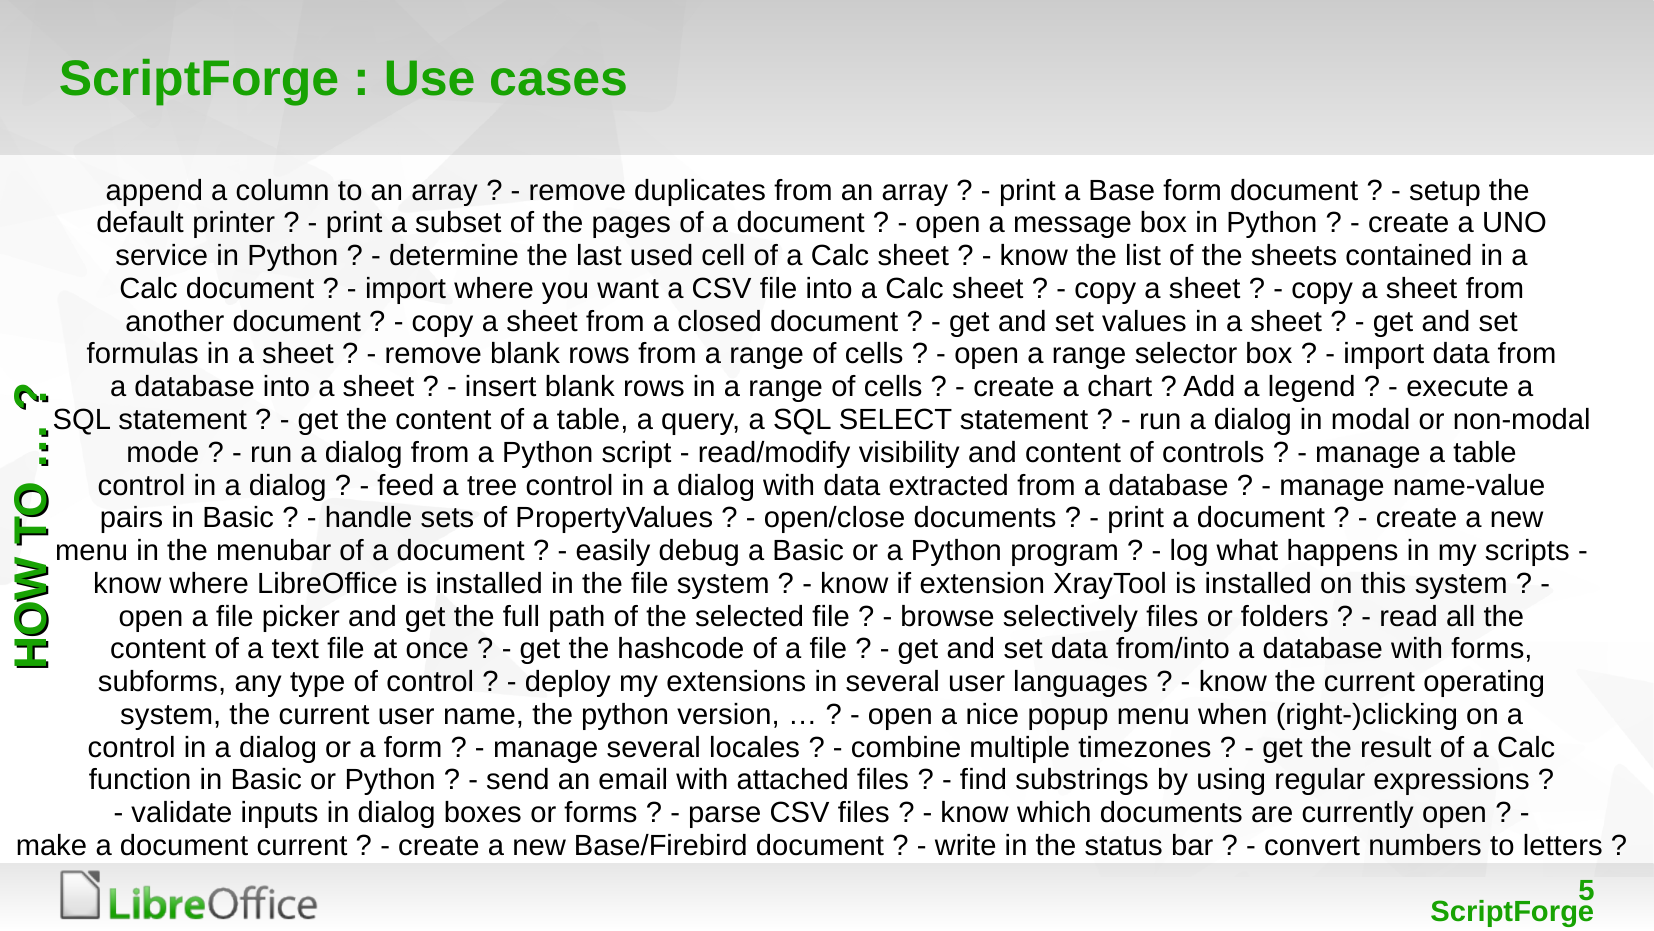

# ScriptForge : Use cases
append a column to an array ? - remove duplicates from an array ? - print a Base form document ? - setup the
 default printer ? - print a subset of the pages of a document ? - open a message box in Python ? - create a UNO
 service in Python ? - determine the last used cell of a Calc sheet ? - know the list of the sheets contained in a
 Calc document ? - import where you want a CSV file into a Calc sheet ? - copy a sheet ? - copy a sheet from
 another document ? - copy a sheet from a closed document ? - get and set values in a sheet ? - get and set
 formulas in a sheet ? - remove blank rows from a range of cells ? - open a range selector box ? - import data from
 a database into a sheet ? - insert blank rows in a range of cells ? - create a chart ? Add a legend ? - execute a
 SQL statement ? - get the content of a table, a query, a SQL SELECT statement ? - run a dialog in modal or non-modal
 mode ? - run a dialog from a Python script - read/modify visibility and content of controls ? - manage a table
 control in a dialog ? - feed a tree control in a dialog with data extracted from a database ? - manage name-value
 pairs in Basic ? - handle sets of PropertyValues ? - open/close documents ? - print a document ? - create a new
 menu in the menubar of a document ? - easily debug a Basic or a Python program ? - log what happens in my scripts -
 know where LibreOffice is installed in the file system ? - know if extension XrayTool is installed on this system ? -
 open a file picker and get the full path of the selected file ? - browse selectively files or folders ? - read all the
 content of a text file at once ? - get the hashcode of a file ? - get and set data from/into a database with forms,
 subforms, any type of control ? - deploy my extensions in several user languages ? - know the current operating
 system, the current user name, the python version, … ? - open a nice popup menu when (right-)clicking on a
 control in a dialog or a form ? - manage several locales ? - combine multiple timezones ? - get the result of a Calc
 function in Basic or Python ? - send an email with attached files ? - find substrings by using regular expressions ?
 - validate inputs in dialog boxes or forms ? - parse CSV files ? - know which documents are currently open ? -
 make a document current ? - create a new Base/Firebird document ? - write in the status bar ? - convert numbers to letters ?
HOW TO … ?
5
ScriptForge